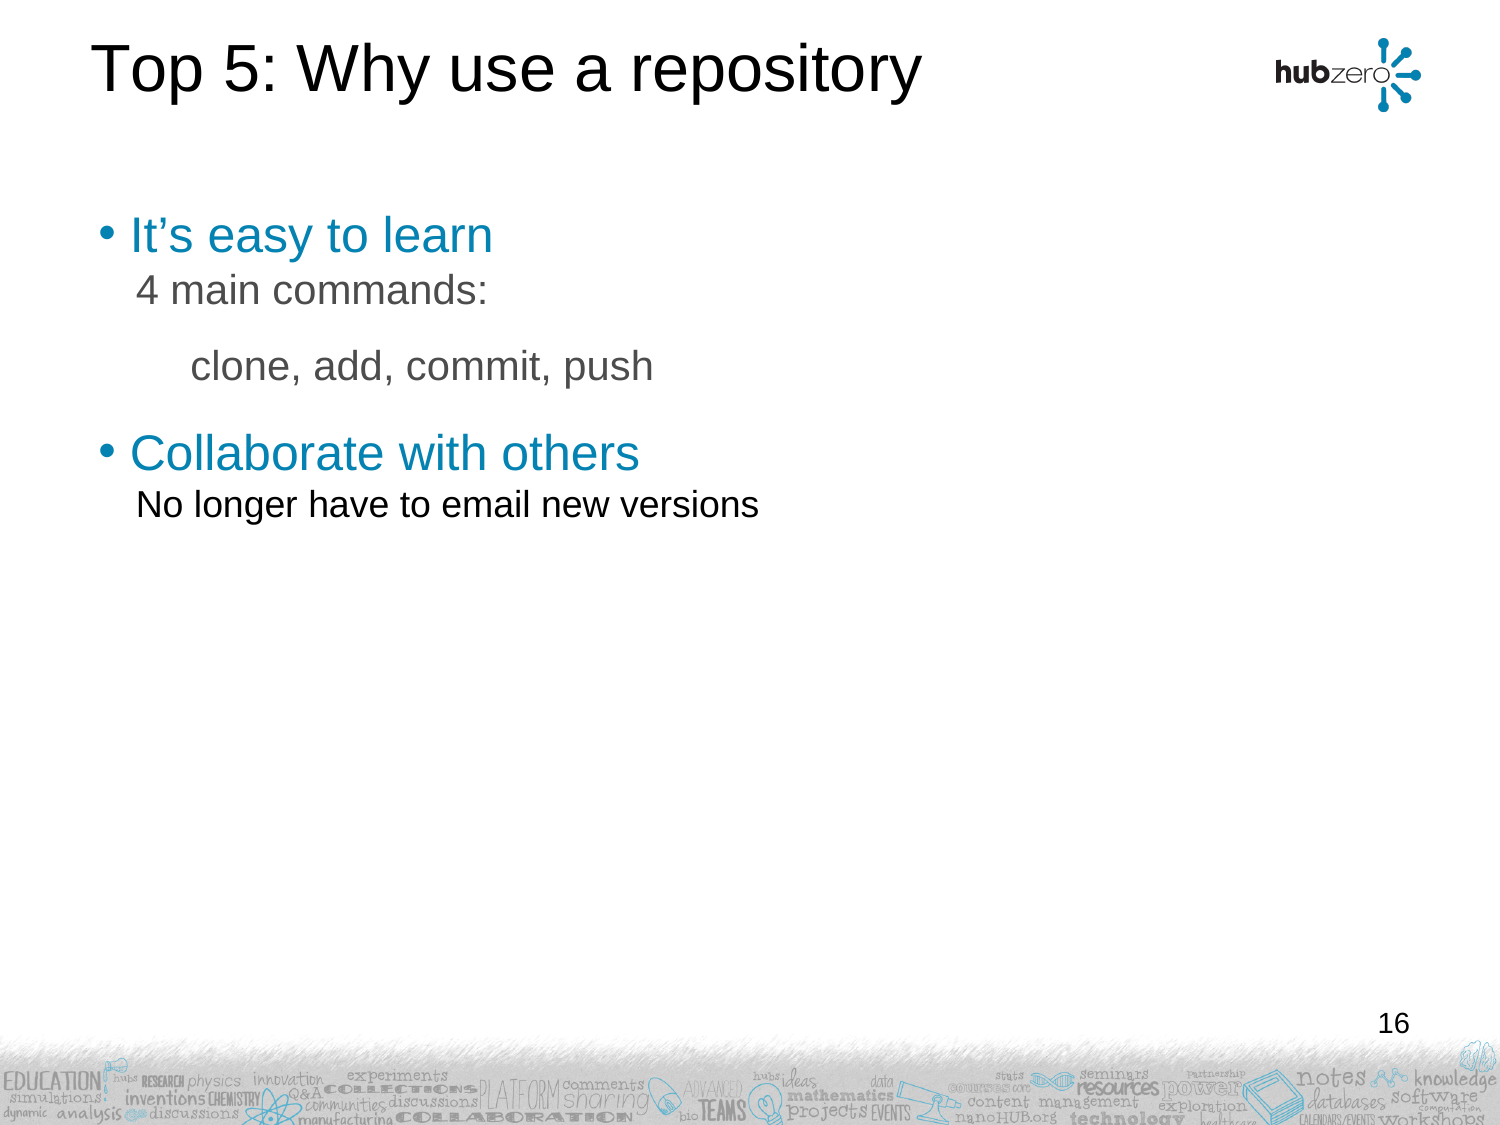

Top 5: Why use a repository
 It’s easy to learn
	4 main commands:
 clone, add, commit, push
 Collaborate with others
	No longer have to email new versions